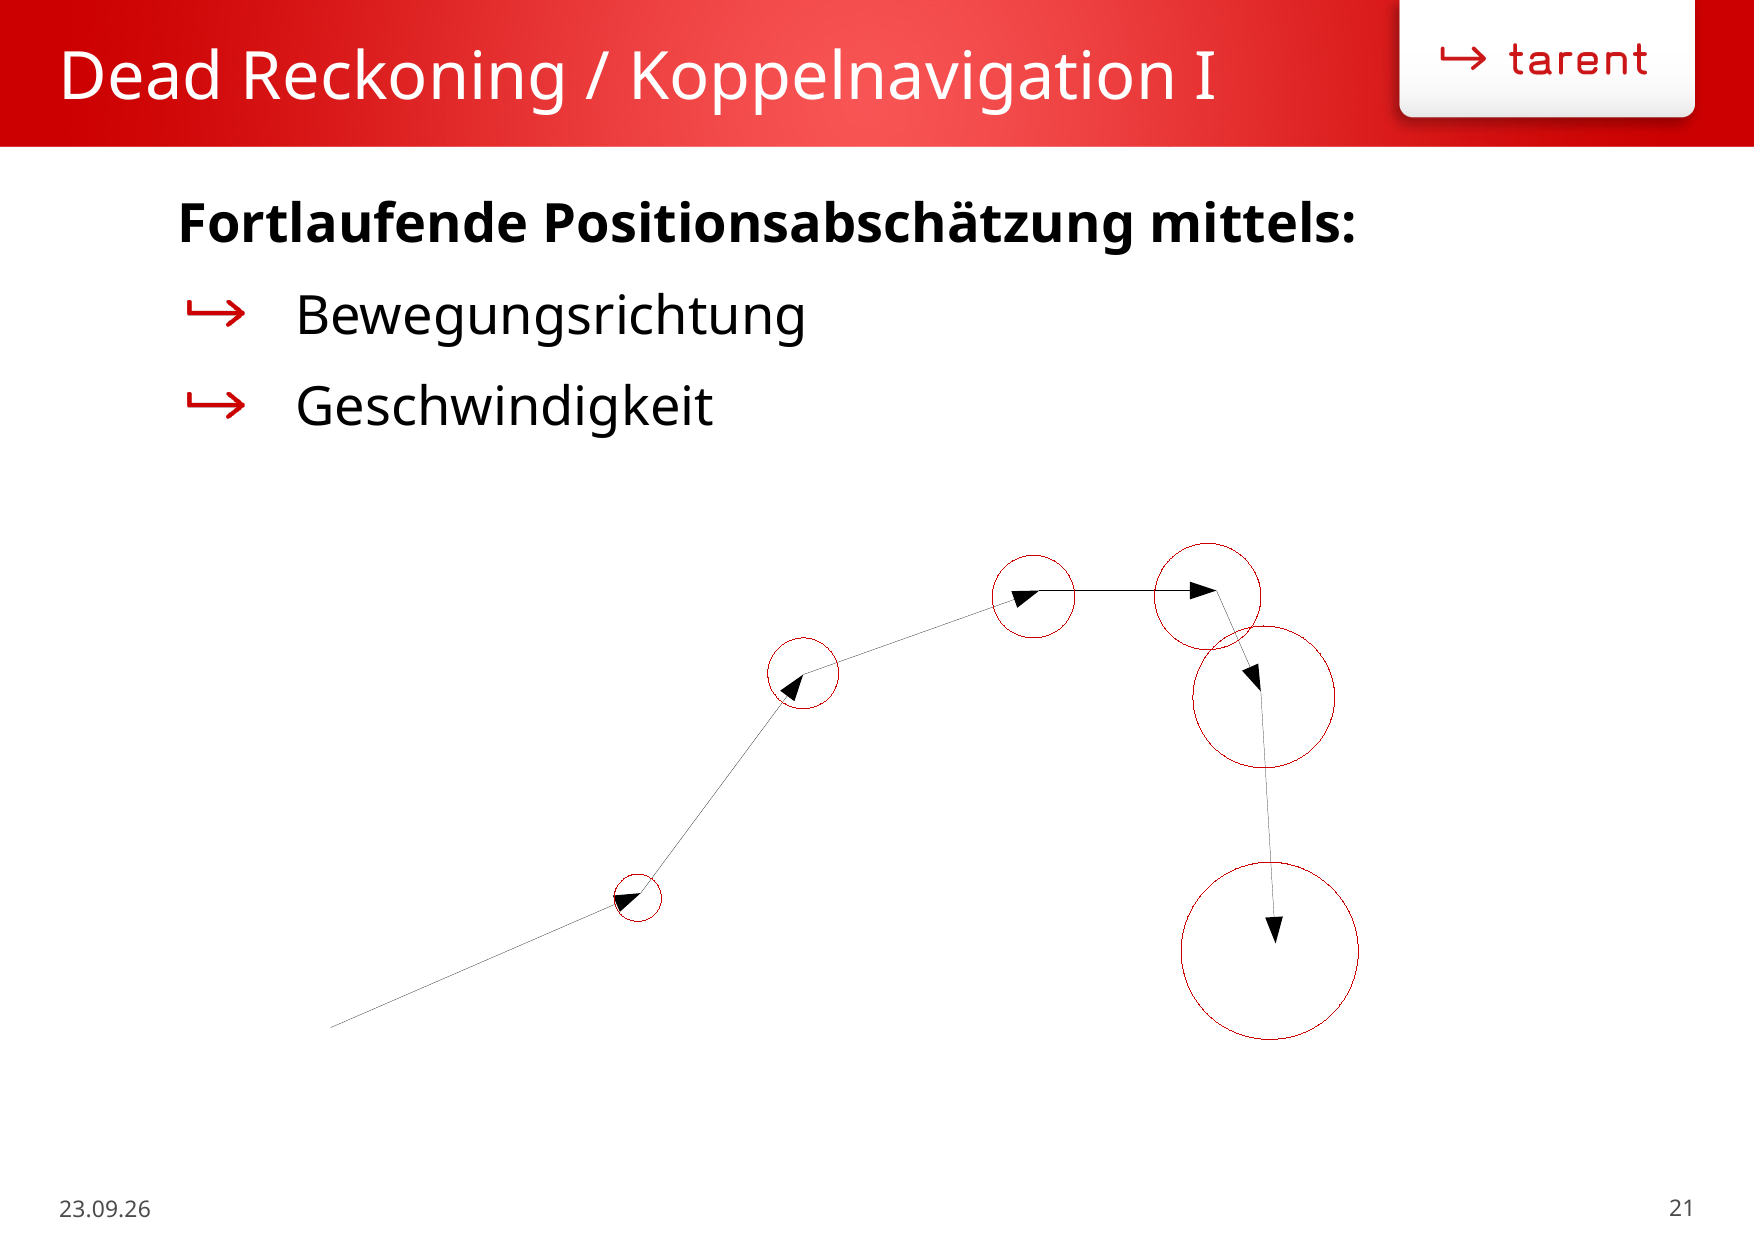

# Dead Reckoning / Koppelnavigation I
Fortlaufende Positionsabschätzung mittels:
Bewegungsrichtung
Geschwindigkeit